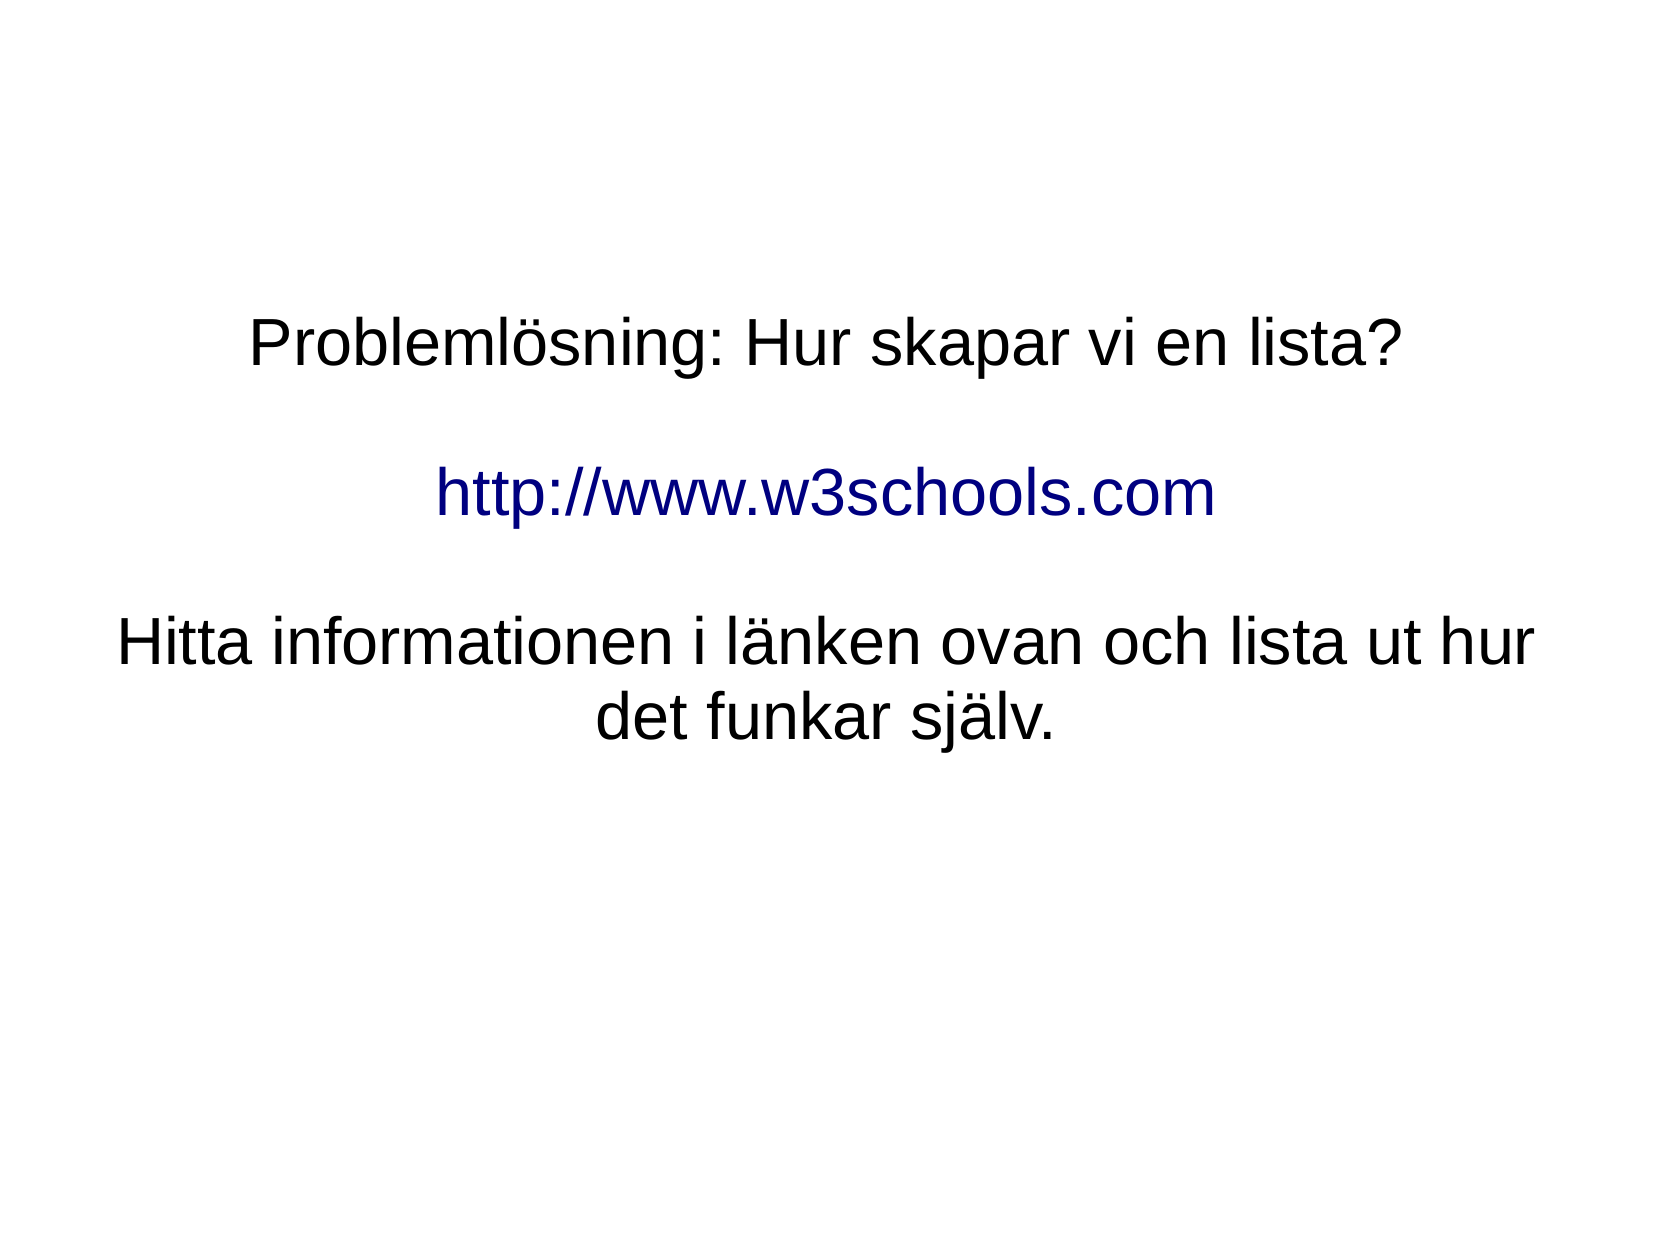

# Problemlösning: Hur skapar vi en lista?
http://www.w3schools.com
Hitta informationen i länken ovan och lista ut hur det funkar själv.